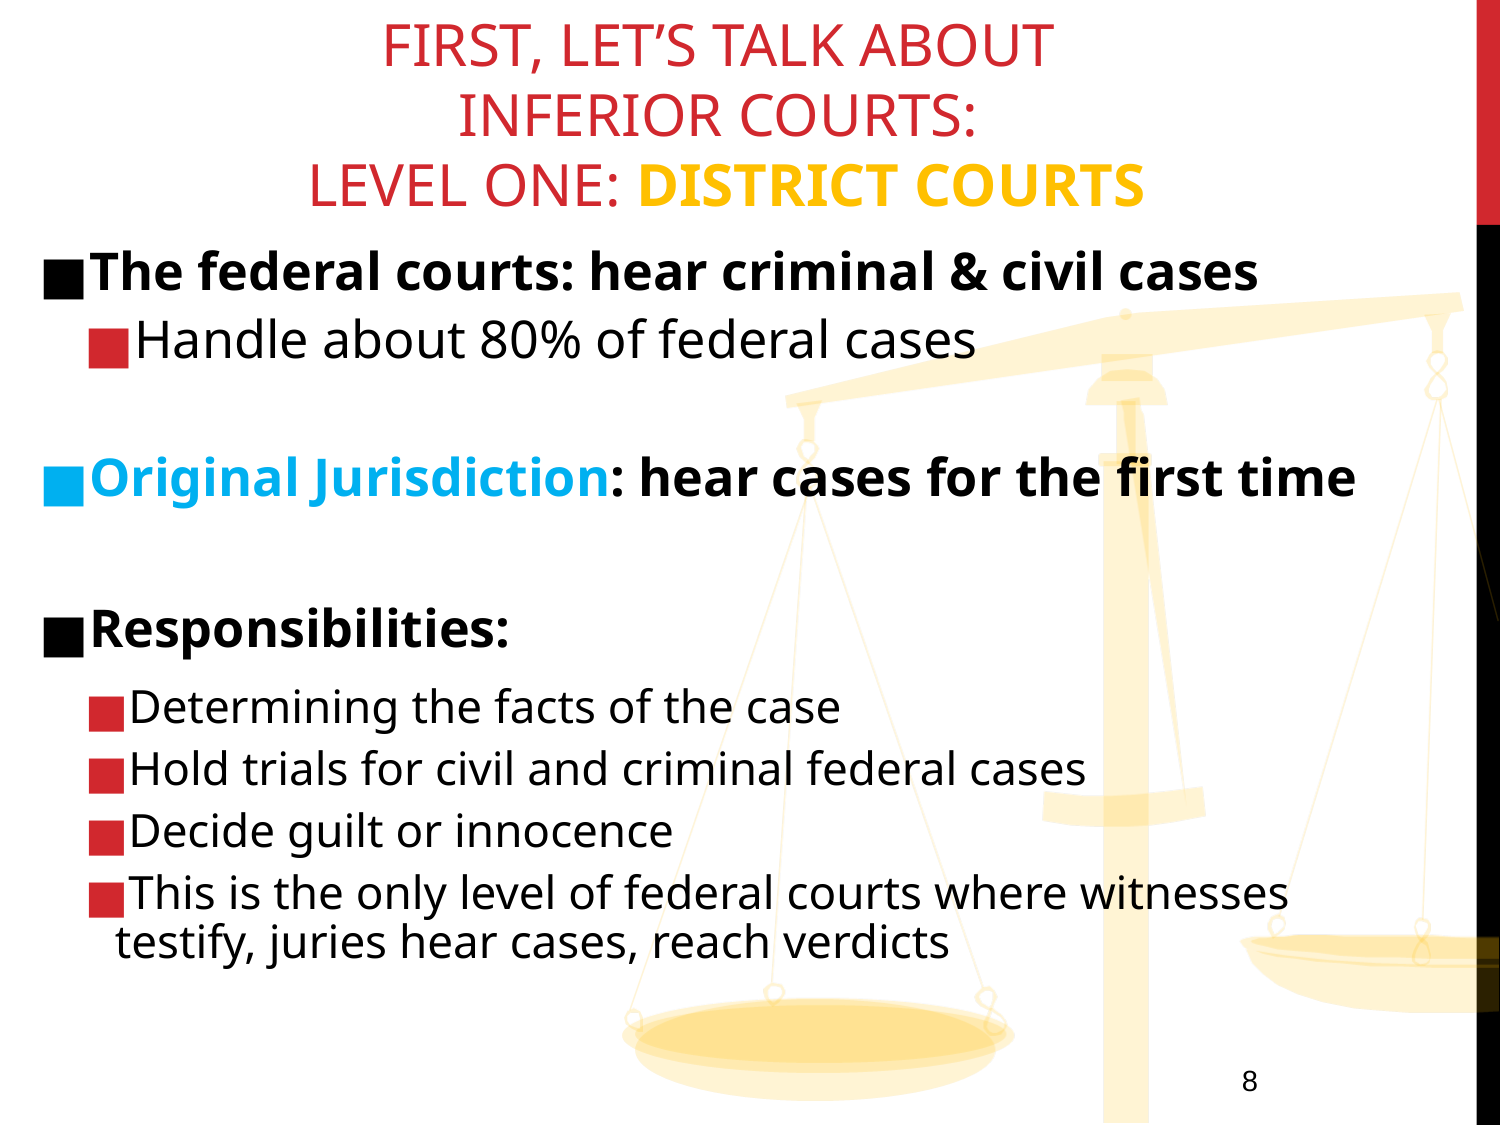

# FIRST, LET’S TALK ABOUT INFERIOR COURTS: LEVEL ONE: DISTRICT COURTS
The federal courts: hear criminal & civil cases
Handle about 80% of federal cases
Original Jurisdiction: hear cases for the first time
Responsibilities:
Determining the facts of the case
Hold trials for civil and criminal federal cases
Decide guilt or innocence
This is the only level of federal courts where witnesses testify, juries hear cases, reach verdicts